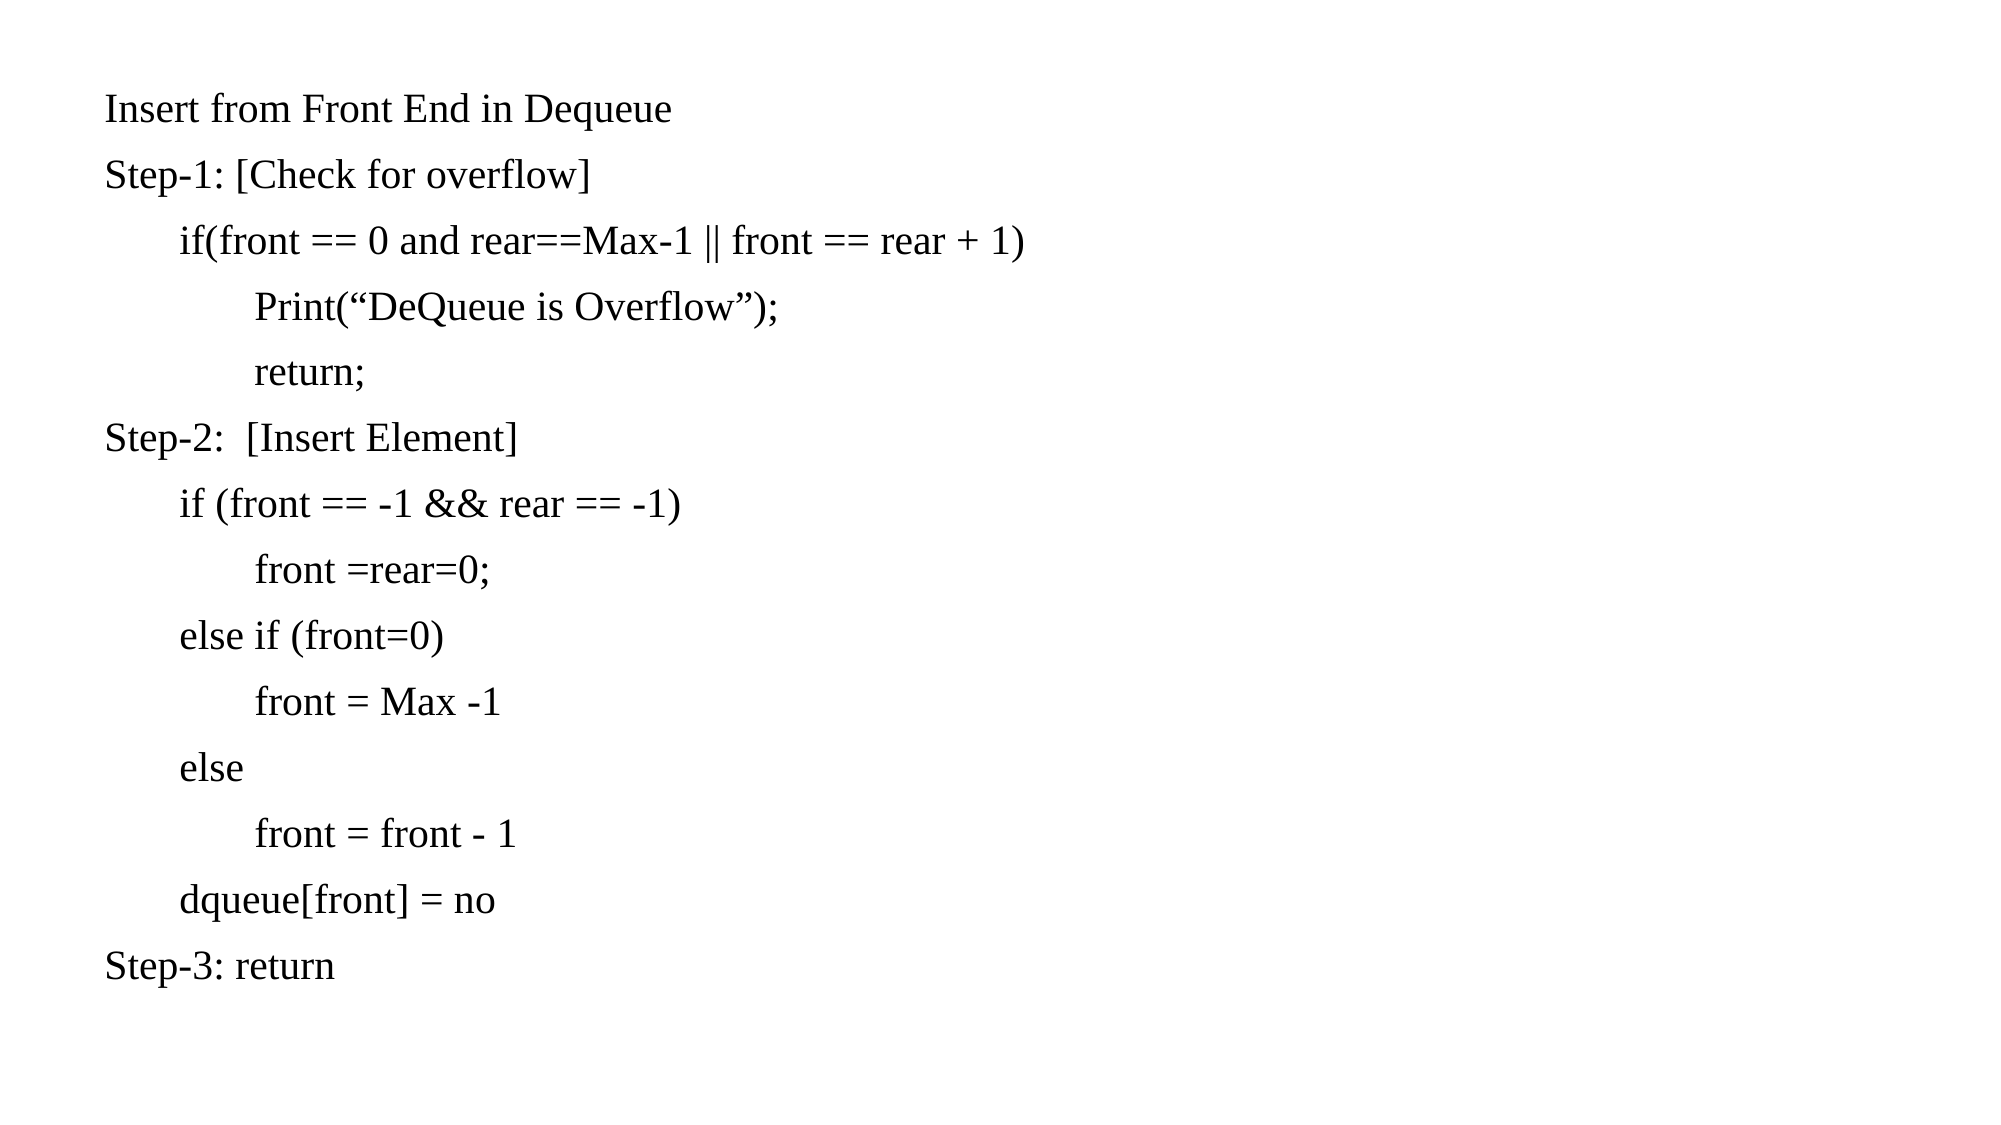

# Insert from Front End in Dequeue
Step-1: [Check for overflow]
	if(front == 0 and rear==Max-1 || front == rear + 1)
		Print(“DeQueue is Overflow”);
		return;
Step-2: [Insert Element]
	if (front == -1 && rear == -1)
		front =rear=0;
	else if (front=0)
		front = Max -1
	else
		front = front - 1
	dqueue[front] = no
Step-3: return